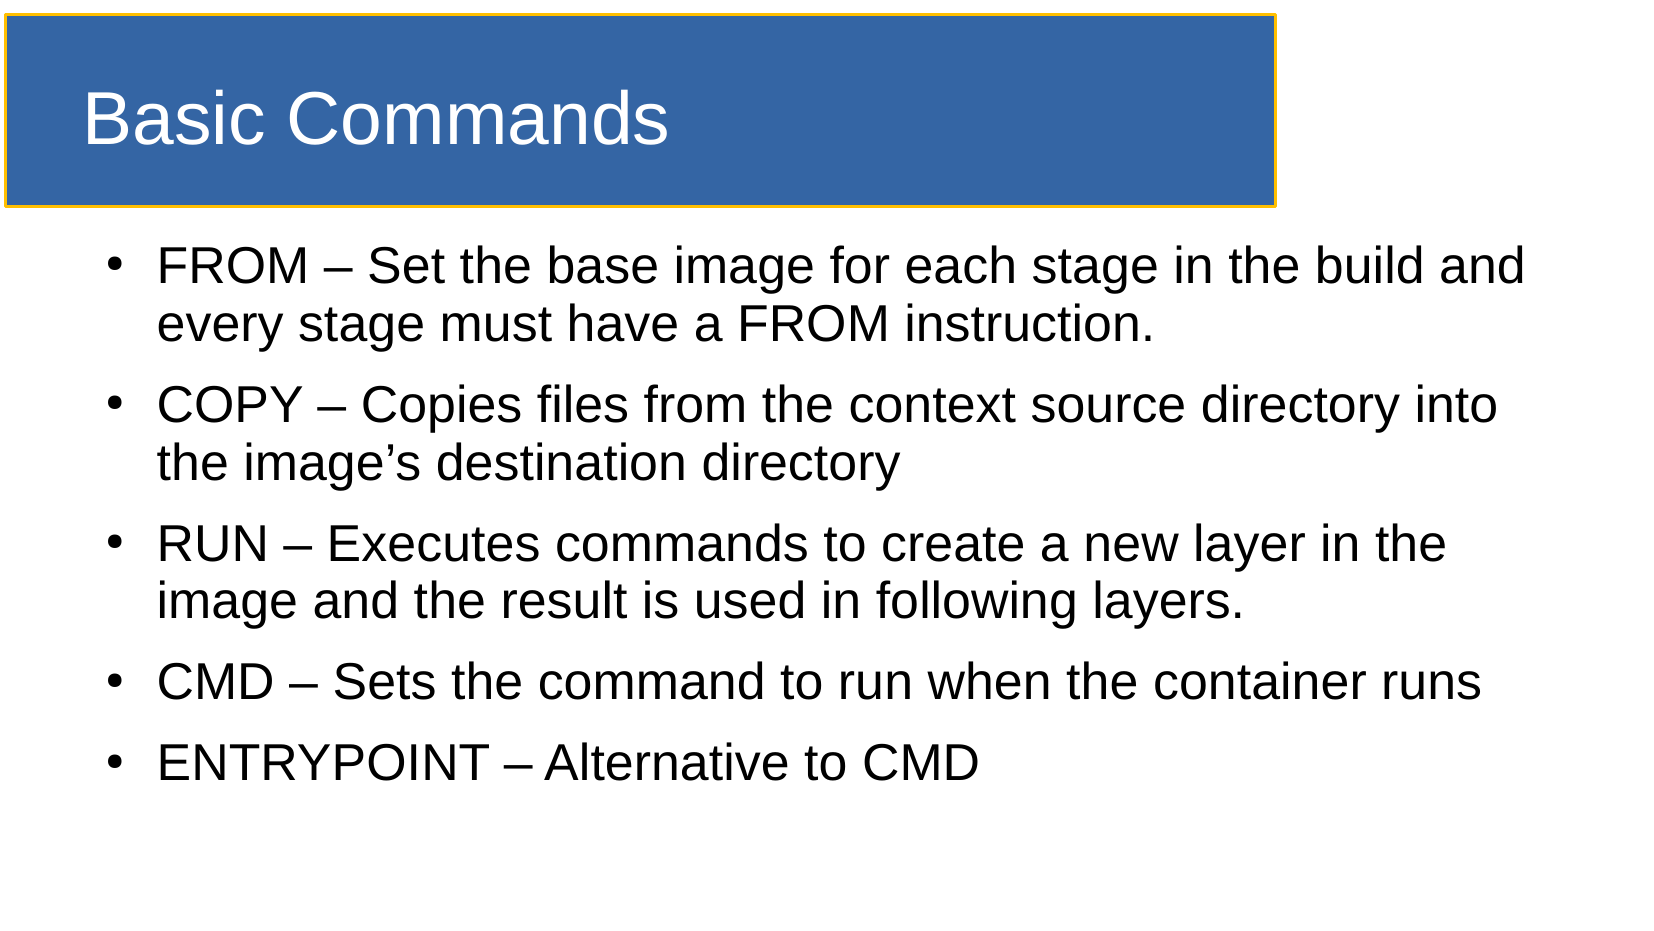

# Basic Commands
FROM – Set the base image for each stage in the build and every stage must have a FROM instruction.
COPY – Copies files from the context source directory into the image’s destination directory
RUN – Executes commands to create a new layer in the image and the result is used in following layers.
CMD – Sets the command to run when the container runs
ENTRYPOINT – Alternative to CMD